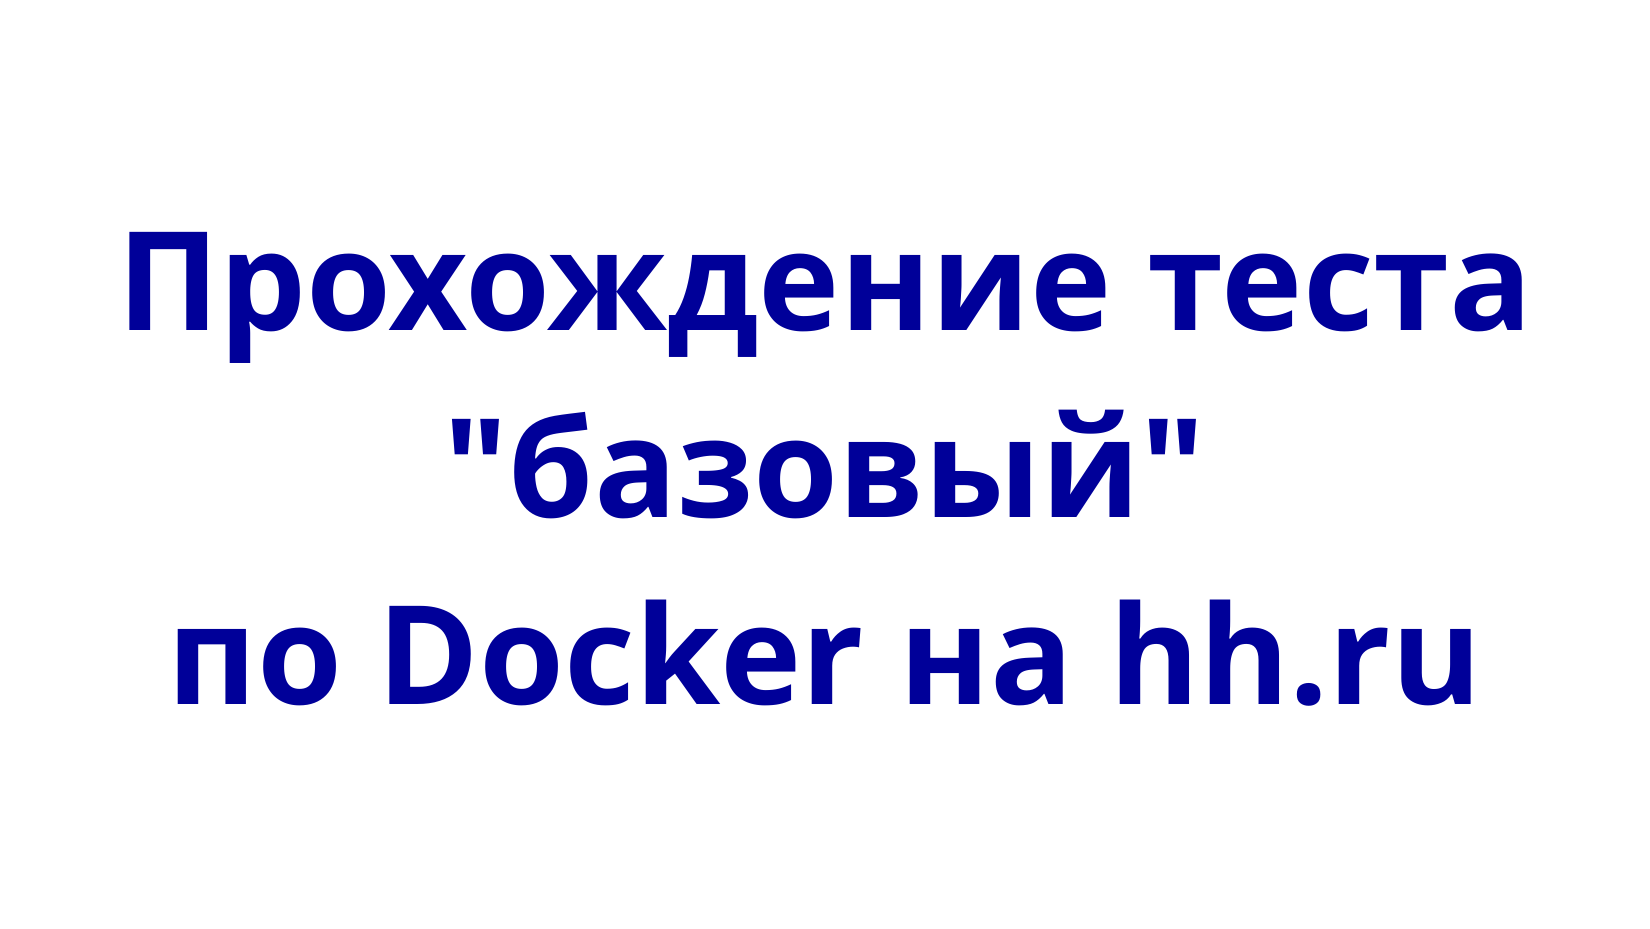

# Прохождение теста "базовый"
по Docker на hh.ru